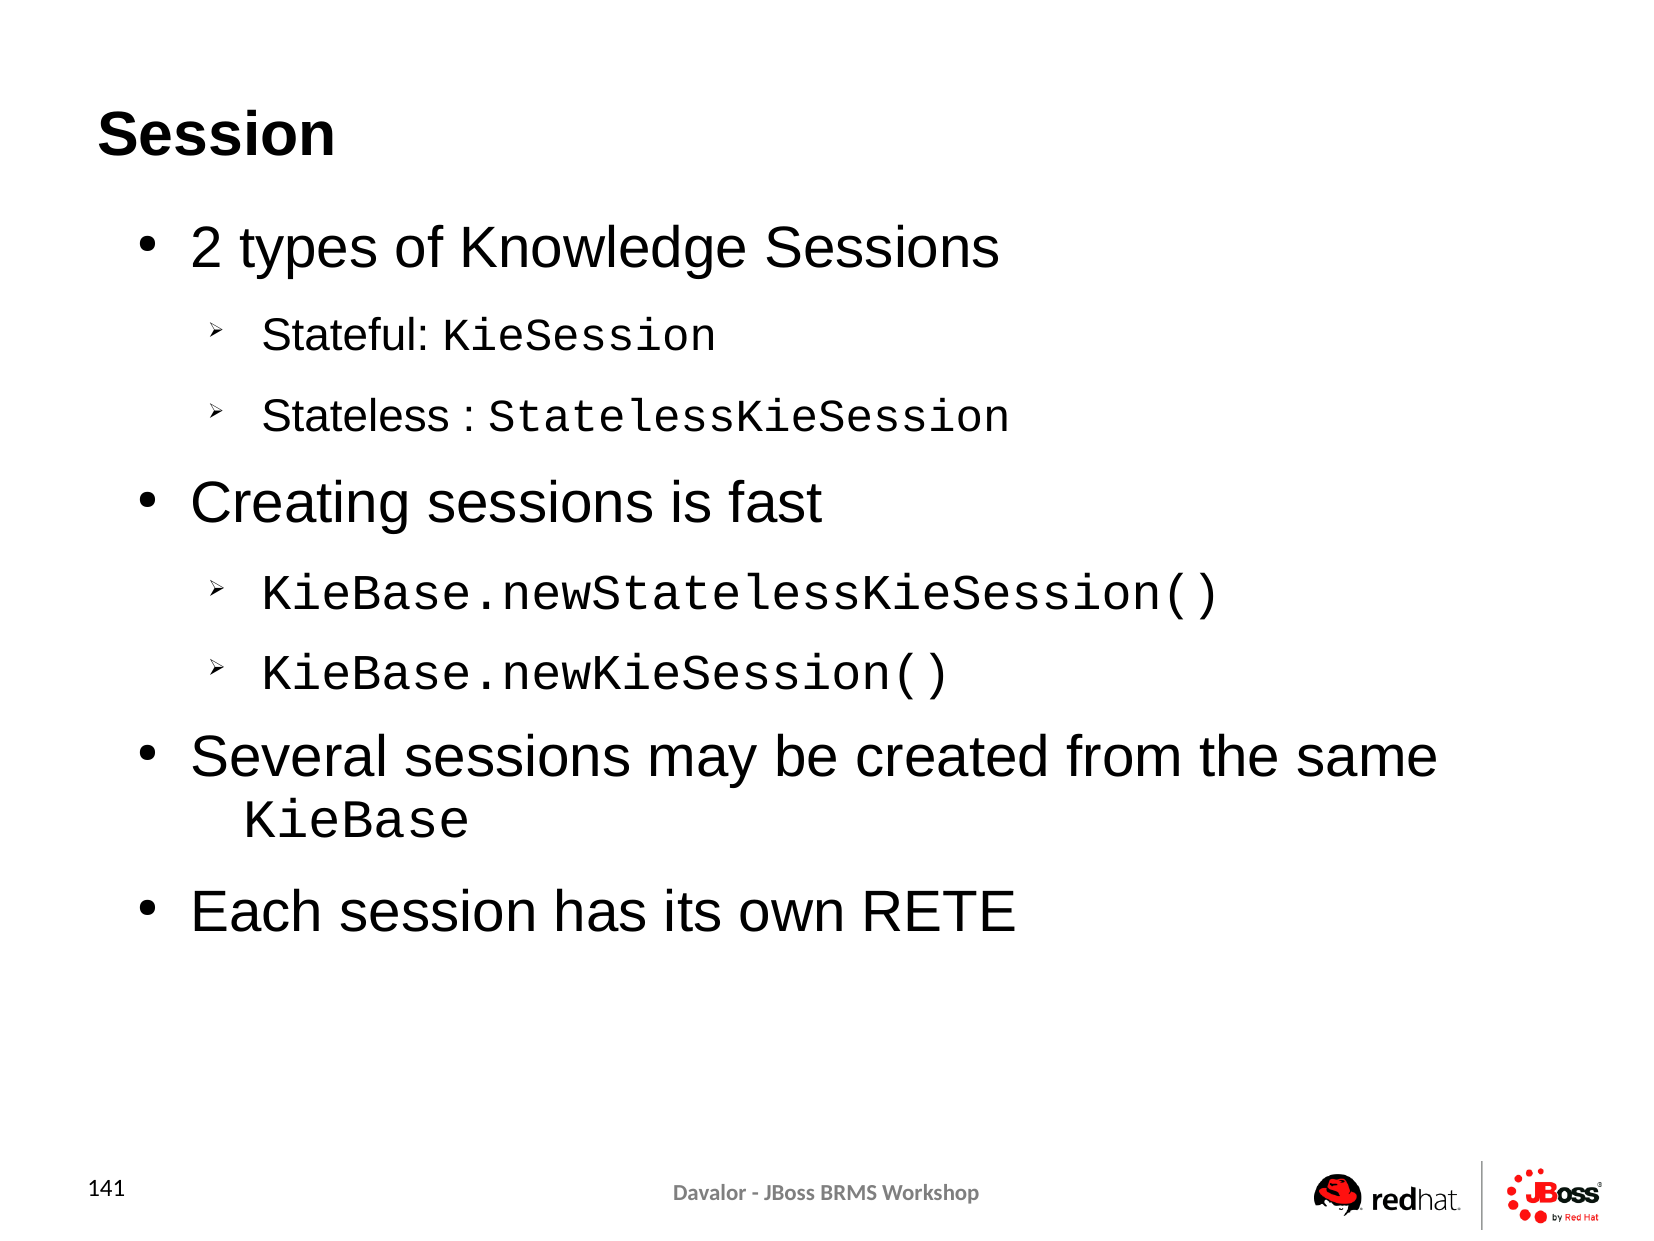

# Session
2 types of Knowledge Sessions
Stateful: KieSession
Stateless : StatelessKieSession
Creating sessions is fast
KieBase.newStatelessKieSession()
KieBase.newKieSession()
Several sessions may be created from the same KieBase
Each session has its own RETE